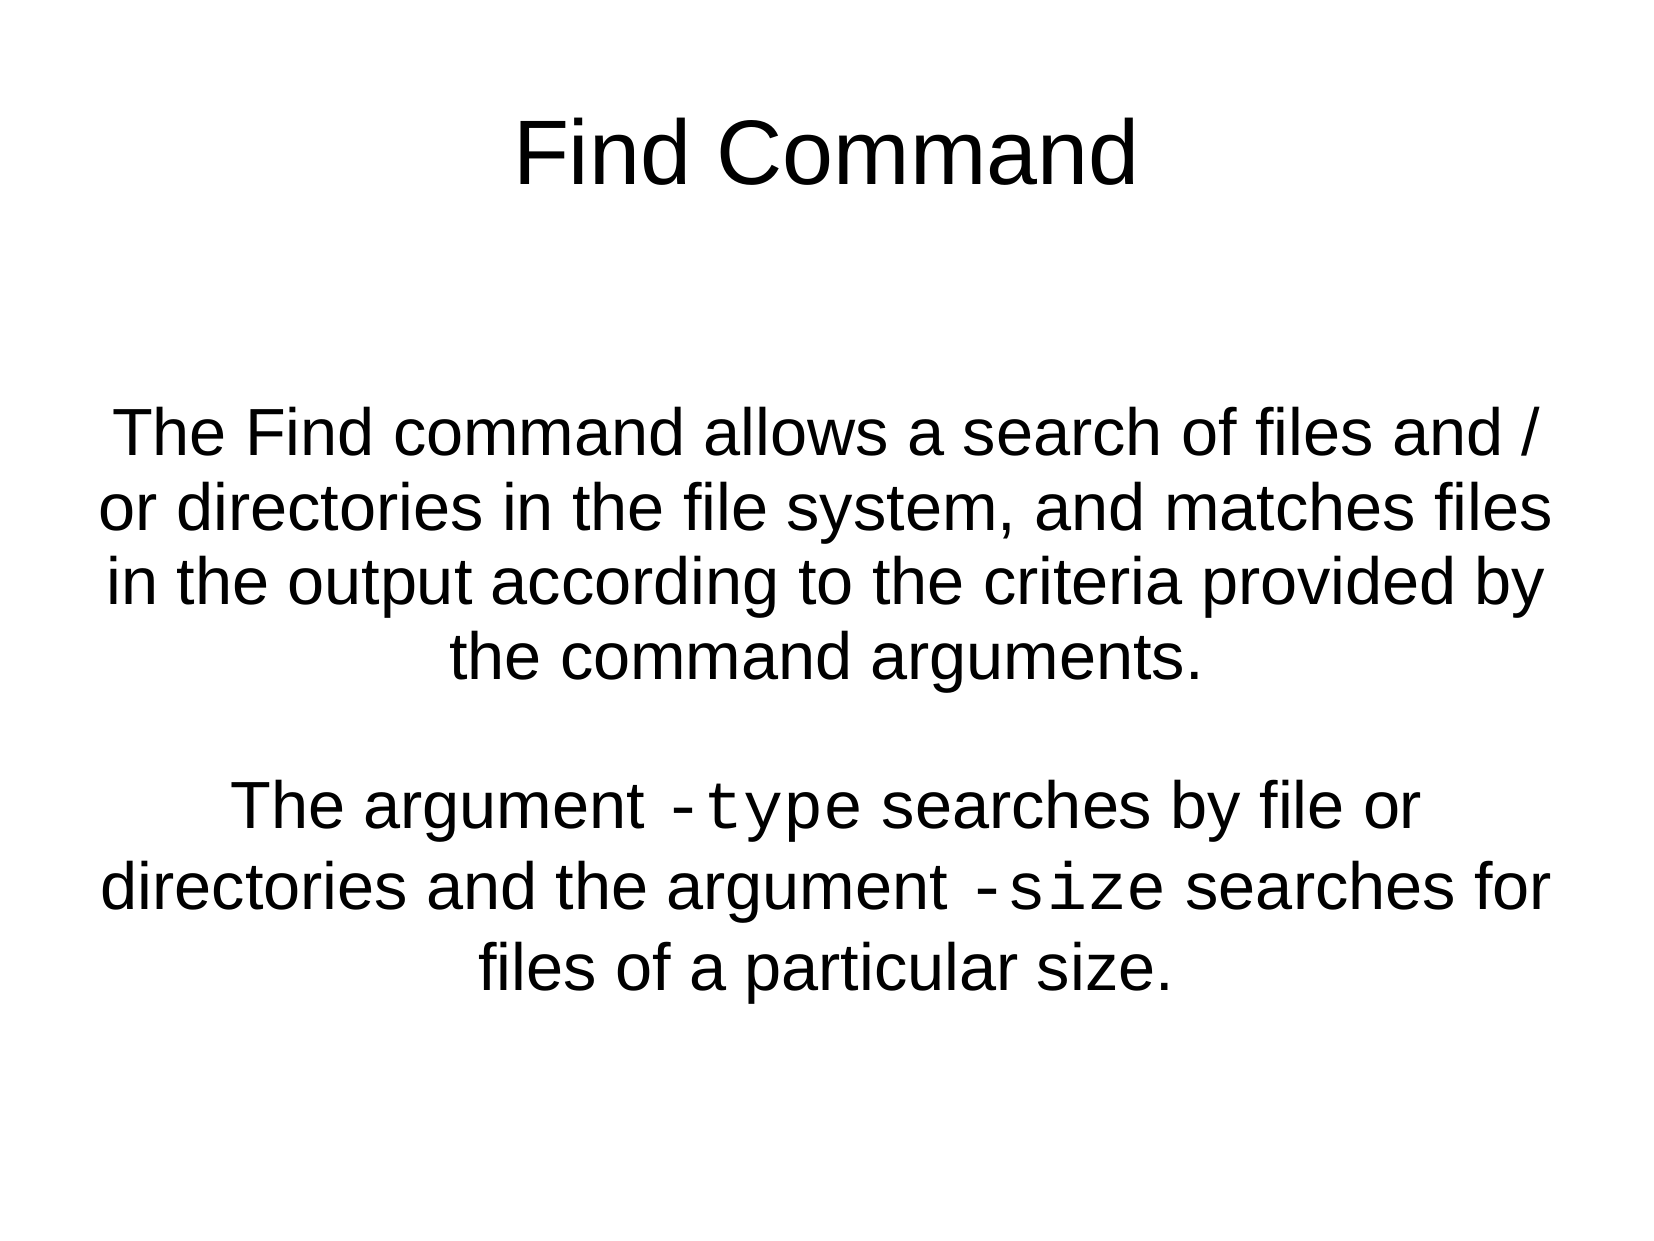

# Find Command
The Find command allows a search of files and / or directories in the file system, and matches files in the output according to the criteria provided by the command arguments.
The argument -type searches by file or directories and the argument -size searches for files of a particular size.